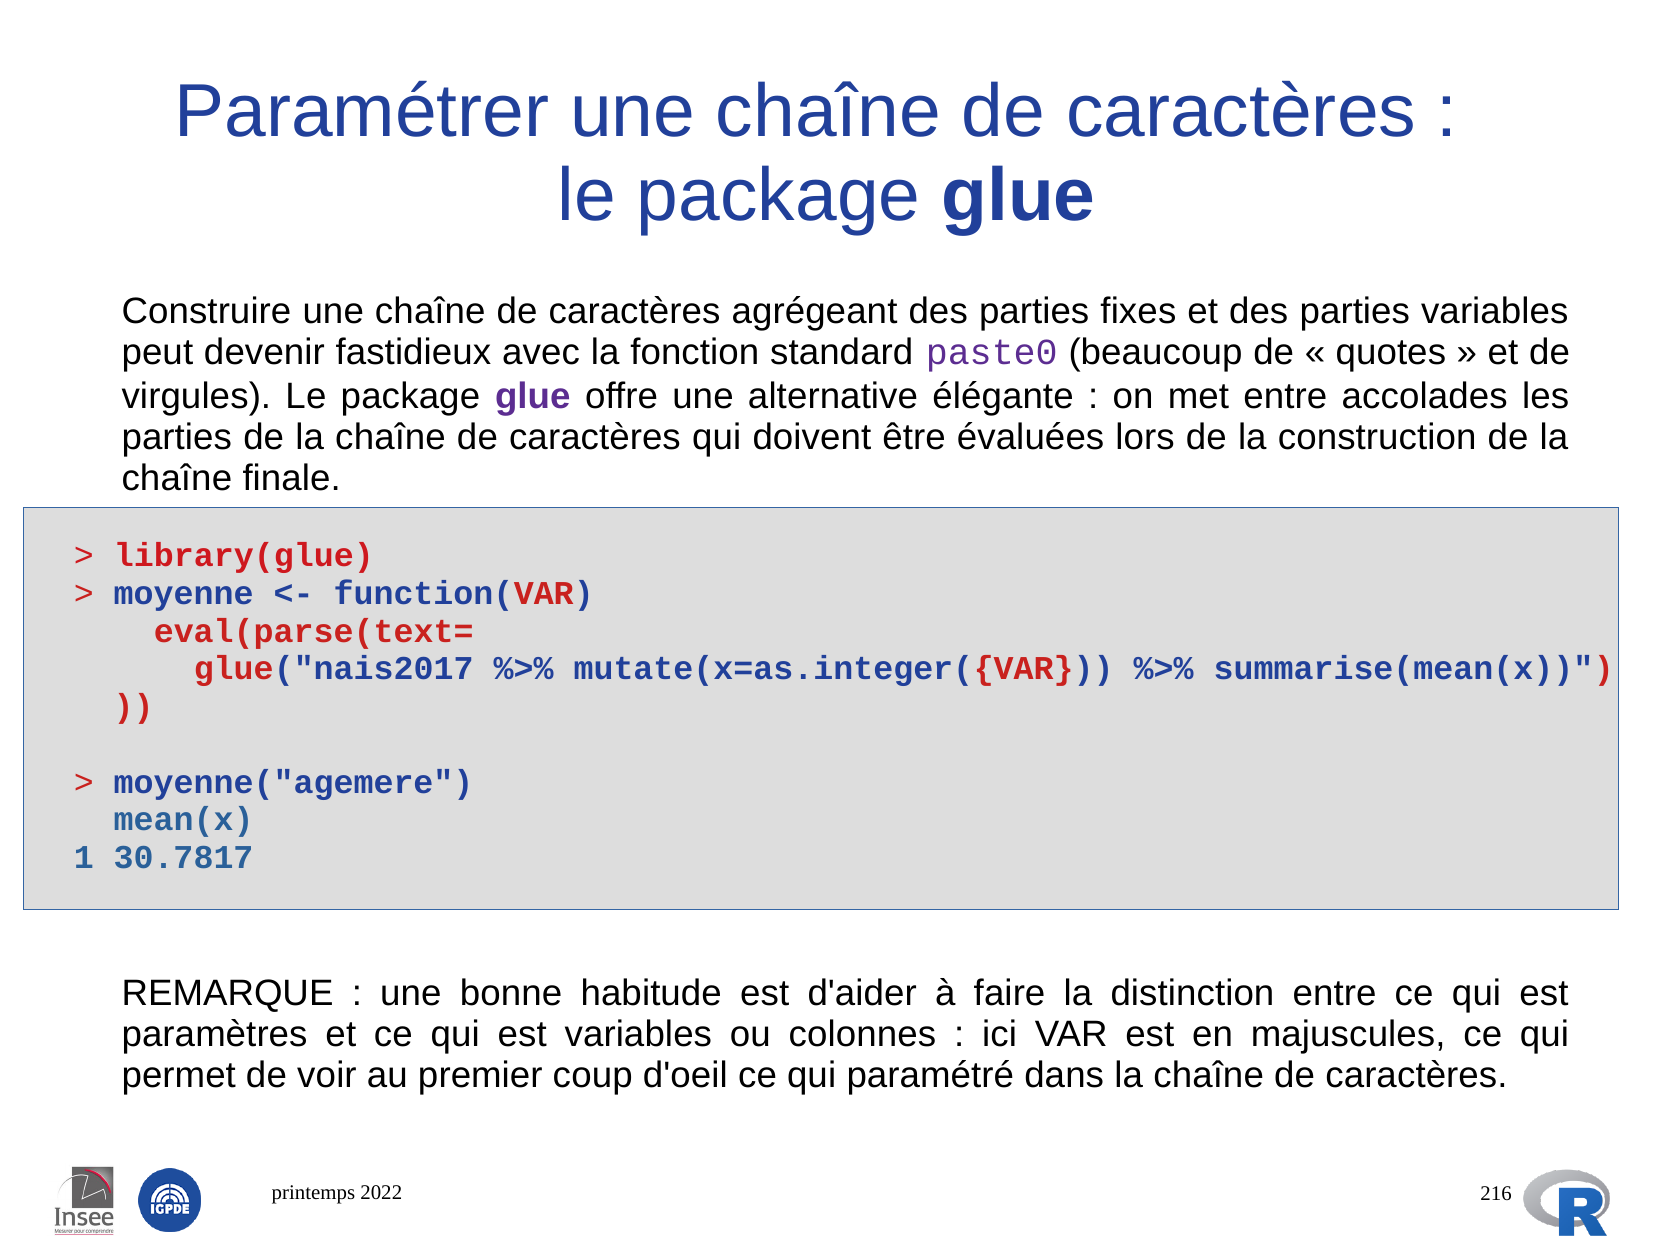

# Paramétrer une chaîne de caractères : le package glue
Construire une chaîne de caractères agrégeant des parties fixes et des parties variables peut devenir fastidieux avec la fonction standard paste0 (beaucoup de « quotes » et de virgules). Le package glue offre une alternative élégante : on met entre accolades les parties de la chaîne de caractères qui doivent être évaluées lors de la construction de la chaîne finale.
REMARQUE : une bonne habitude est d'aider à faire la distinction entre ce qui est paramètres et ce qui est variables ou colonnes : ici VAR est en majuscules, ce qui permet de voir au premier coup d'oeil ce qui paramétré dans la chaîne de caractères.
> library(glue)
> moyenne <- function(VAR)
 eval(parse(text=
 glue("nais2017 %>% mutate(x=as.integer({VAR})) %>% summarise(mean(x))")
 ))
> moyenne("agemere")
 mean(x)
1 30.7817
printemps 2022
216